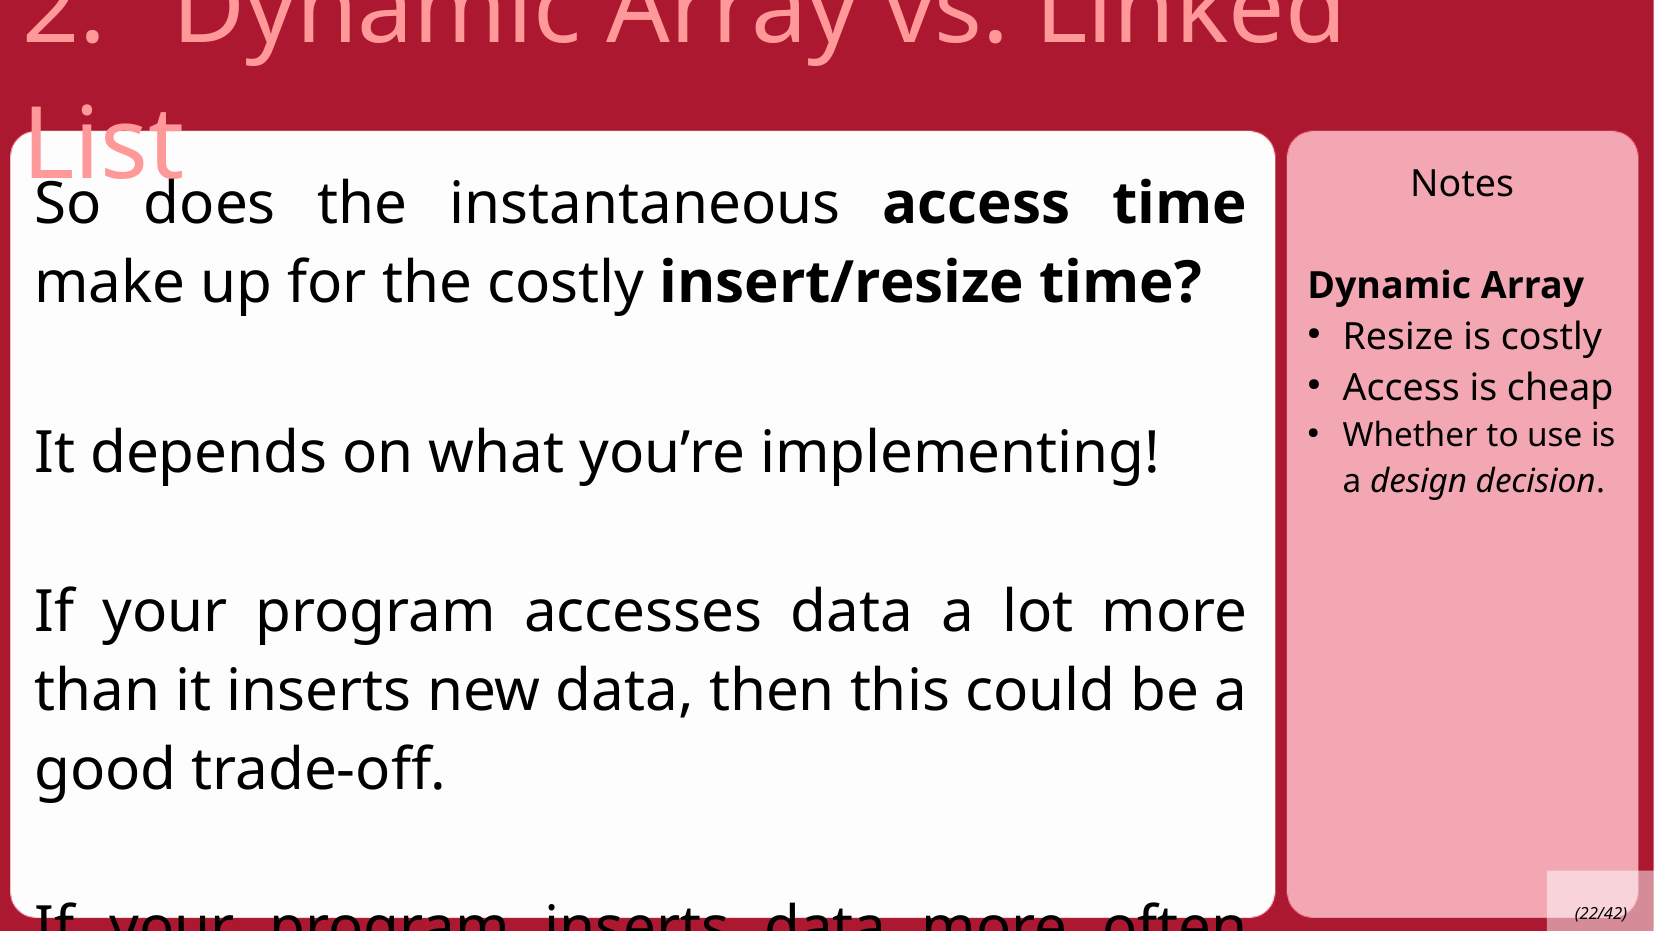

# 2.	Dynamic Array vs. Linked List
Notes
Dynamic Array
Resize is costly
Access is cheap
Whether to use is a design decision.
So does the instantaneous access time make up for the costly insert/resize time?
It depends on what you’re implementing!
If your program accesses data a lot more than it inserts new data, then this could be a good trade-off.
If your program inserts data more often than it accesses it, then this would be inefficient.